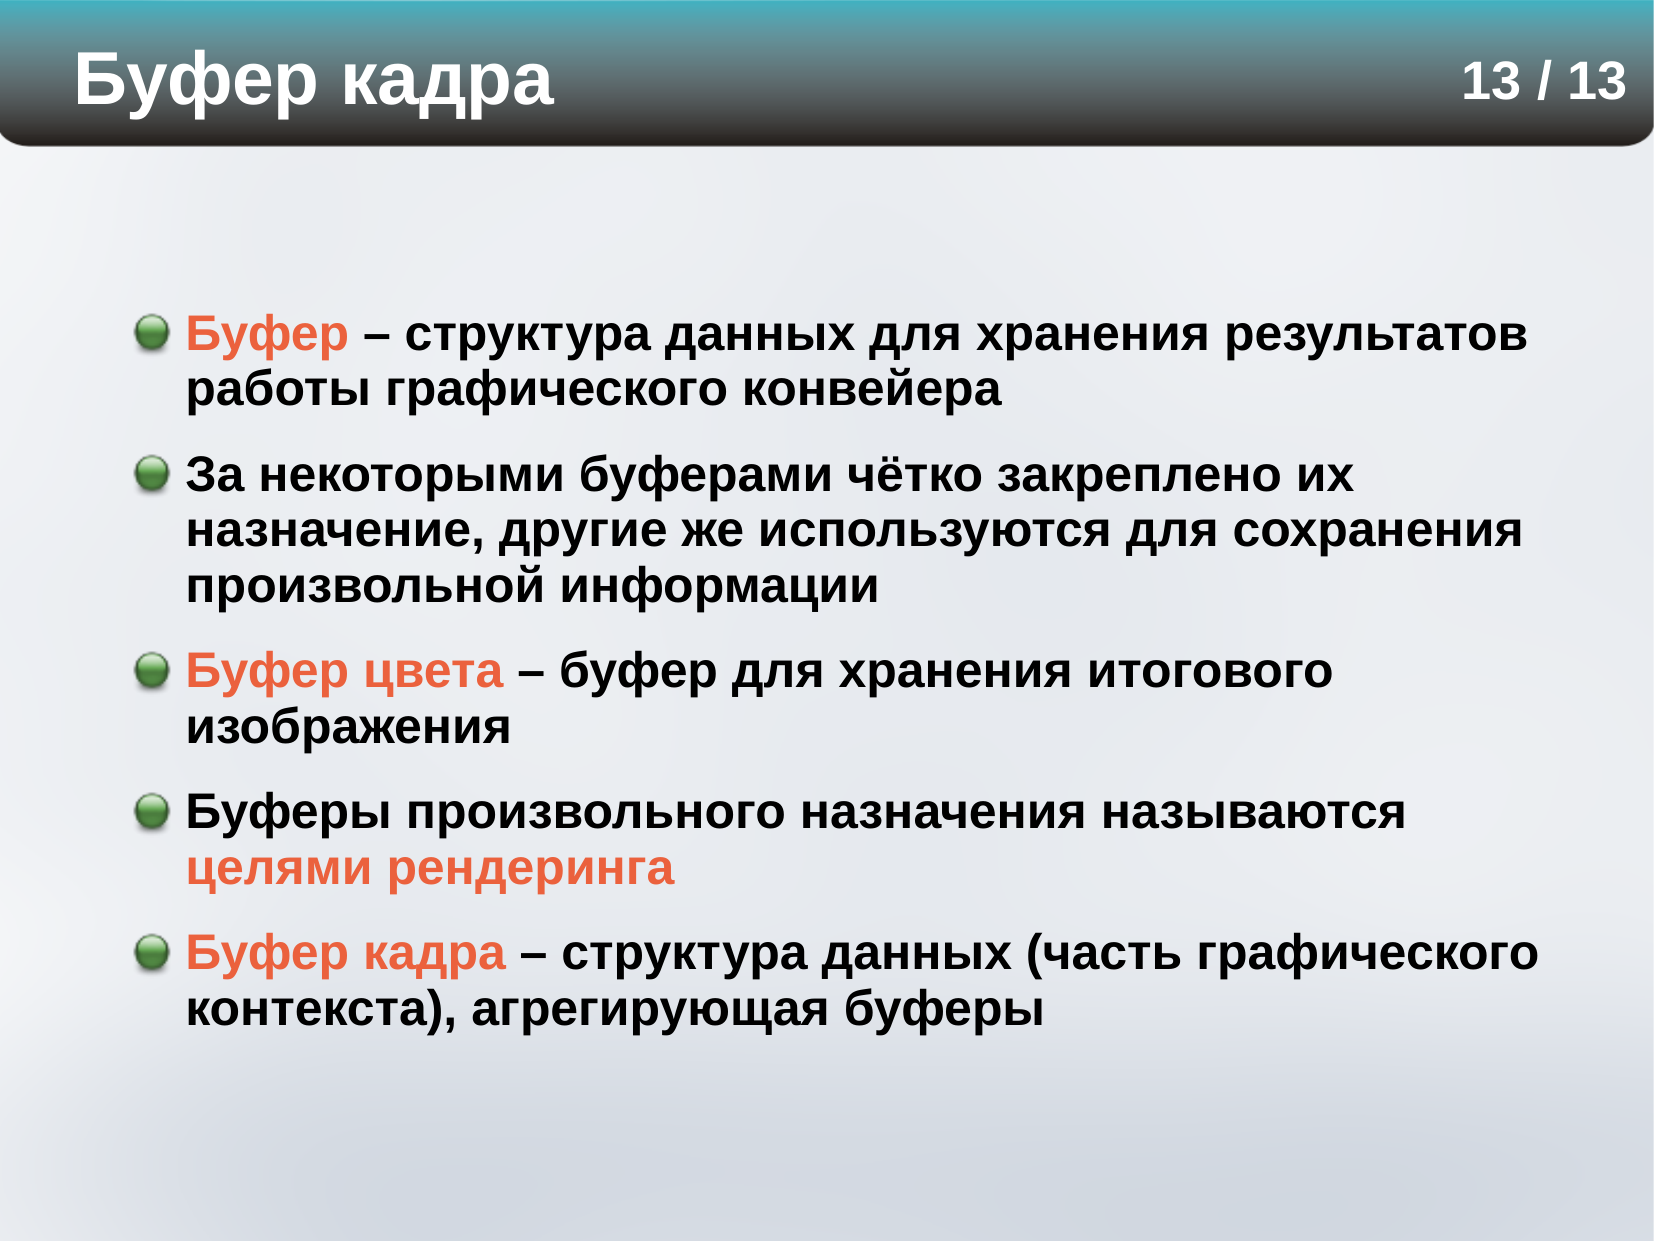

Буфер кадра
Буфер – структура данных для хранения результатов работы графического конвейера
За некоторыми буферами чётко закреплено их назначение, другие же используются для сохранения произвольной информации
Буфер цвета – буфер для хранения итогового изображения
Буферы произвольного назначения называются целями рендеринга
Буфер кадра – структура данных (часть графического контекста), агрегирующая буферы